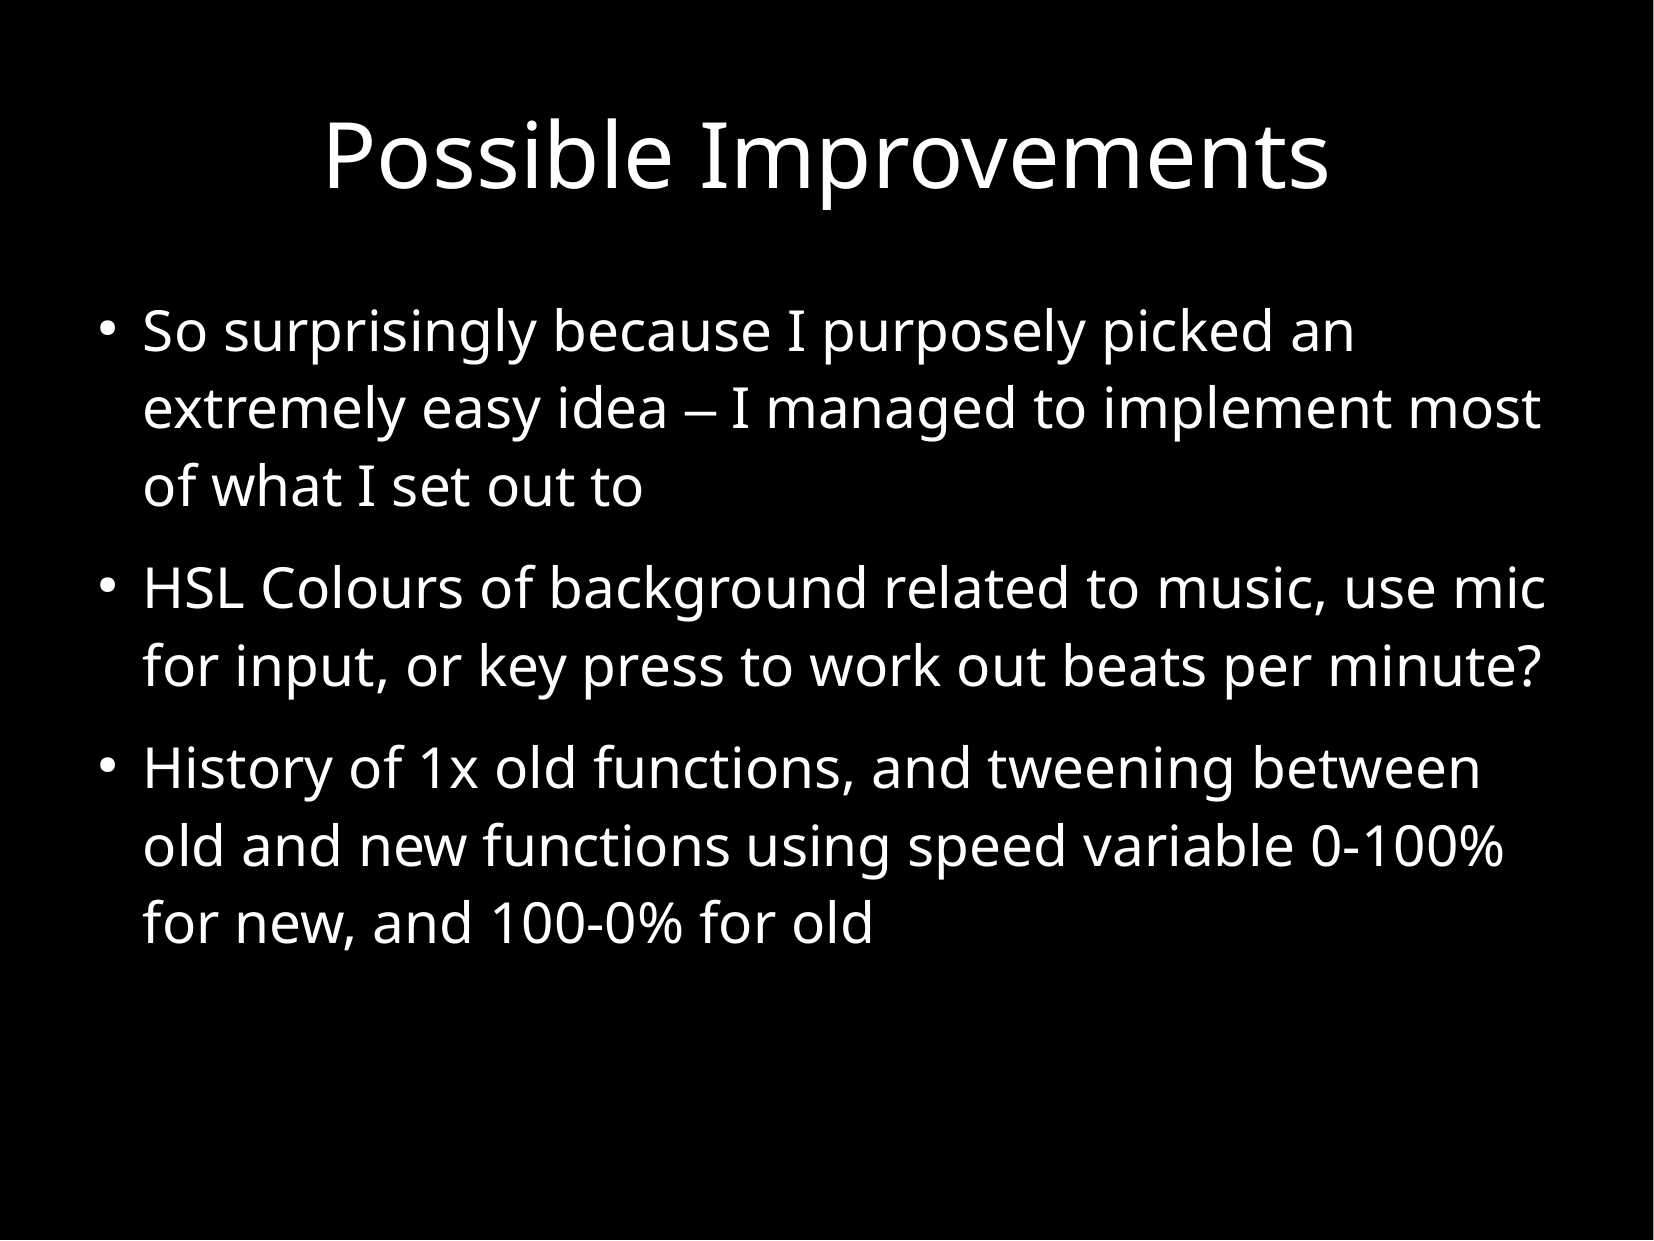

# Possible Improvements
So surprisingly because I purposely picked an extremely easy idea – I managed to implement most of what I set out to
HSL Colours of background related to music, use mic for input, or key press to work out beats per minute?
History of 1x old functions, and tweening between old and new functions using speed variable 0-100% for new, and 100-0% for old